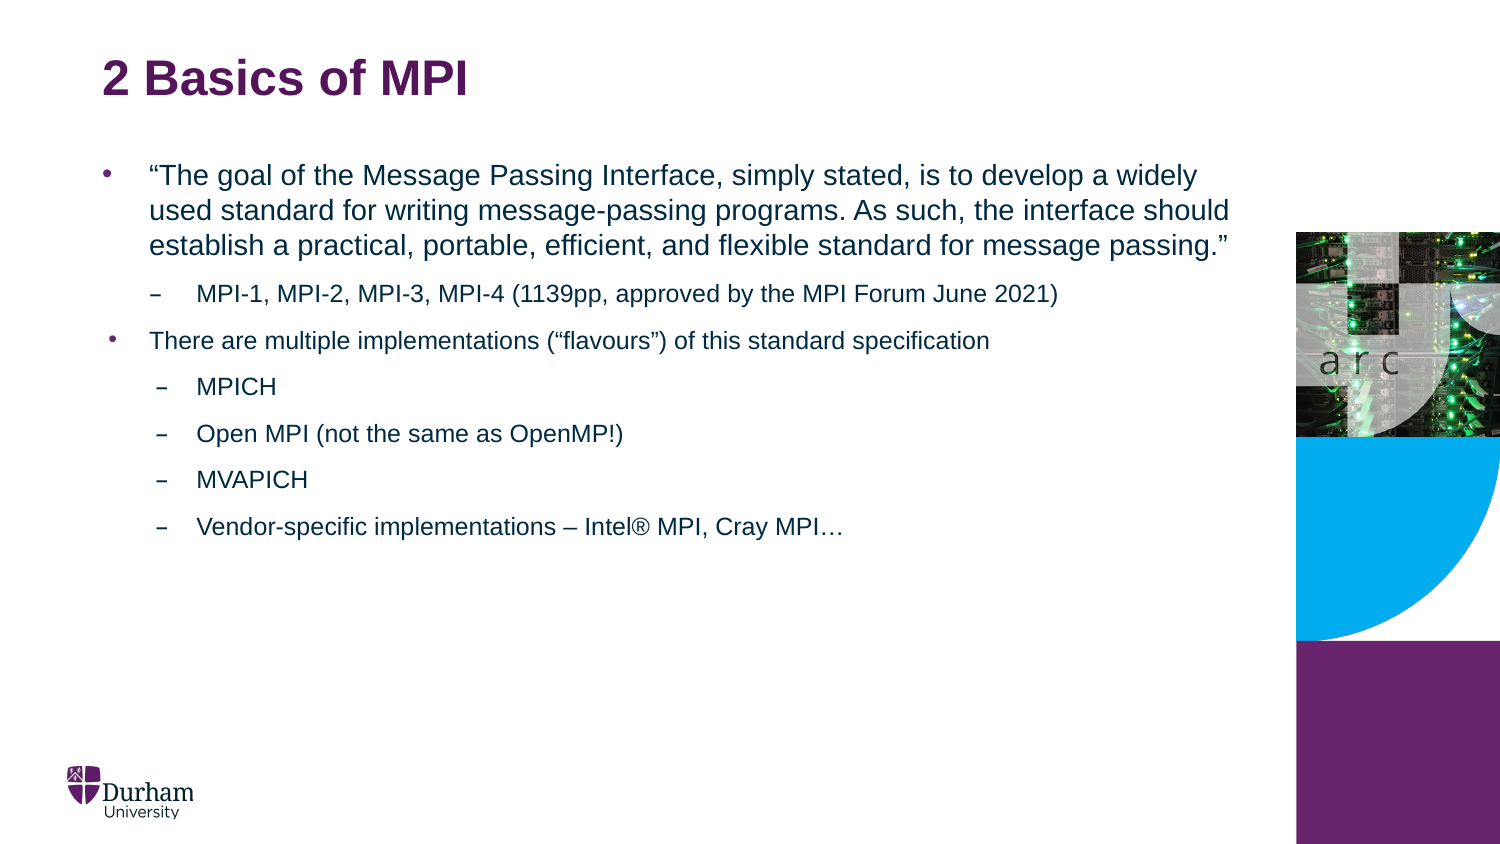

# 2 Basics of MPI
“The goal of the Message Passing Interface, simply stated, is to develop a widely used standard for writing message-passing programs. As such, the interface should establish a practical, portable, efficient, and flexible standard for message passing.”
MPI-1, MPI-2, MPI-3, MPI-4 (1139pp, approved by the MPI Forum June 2021)
There are multiple implementations (“flavours”) of this standard specification
MPICH
Open MPI (not the same as OpenMP!)
MVAPICH
Vendor-specific implementations – Intel® MPI, Cray MPI…